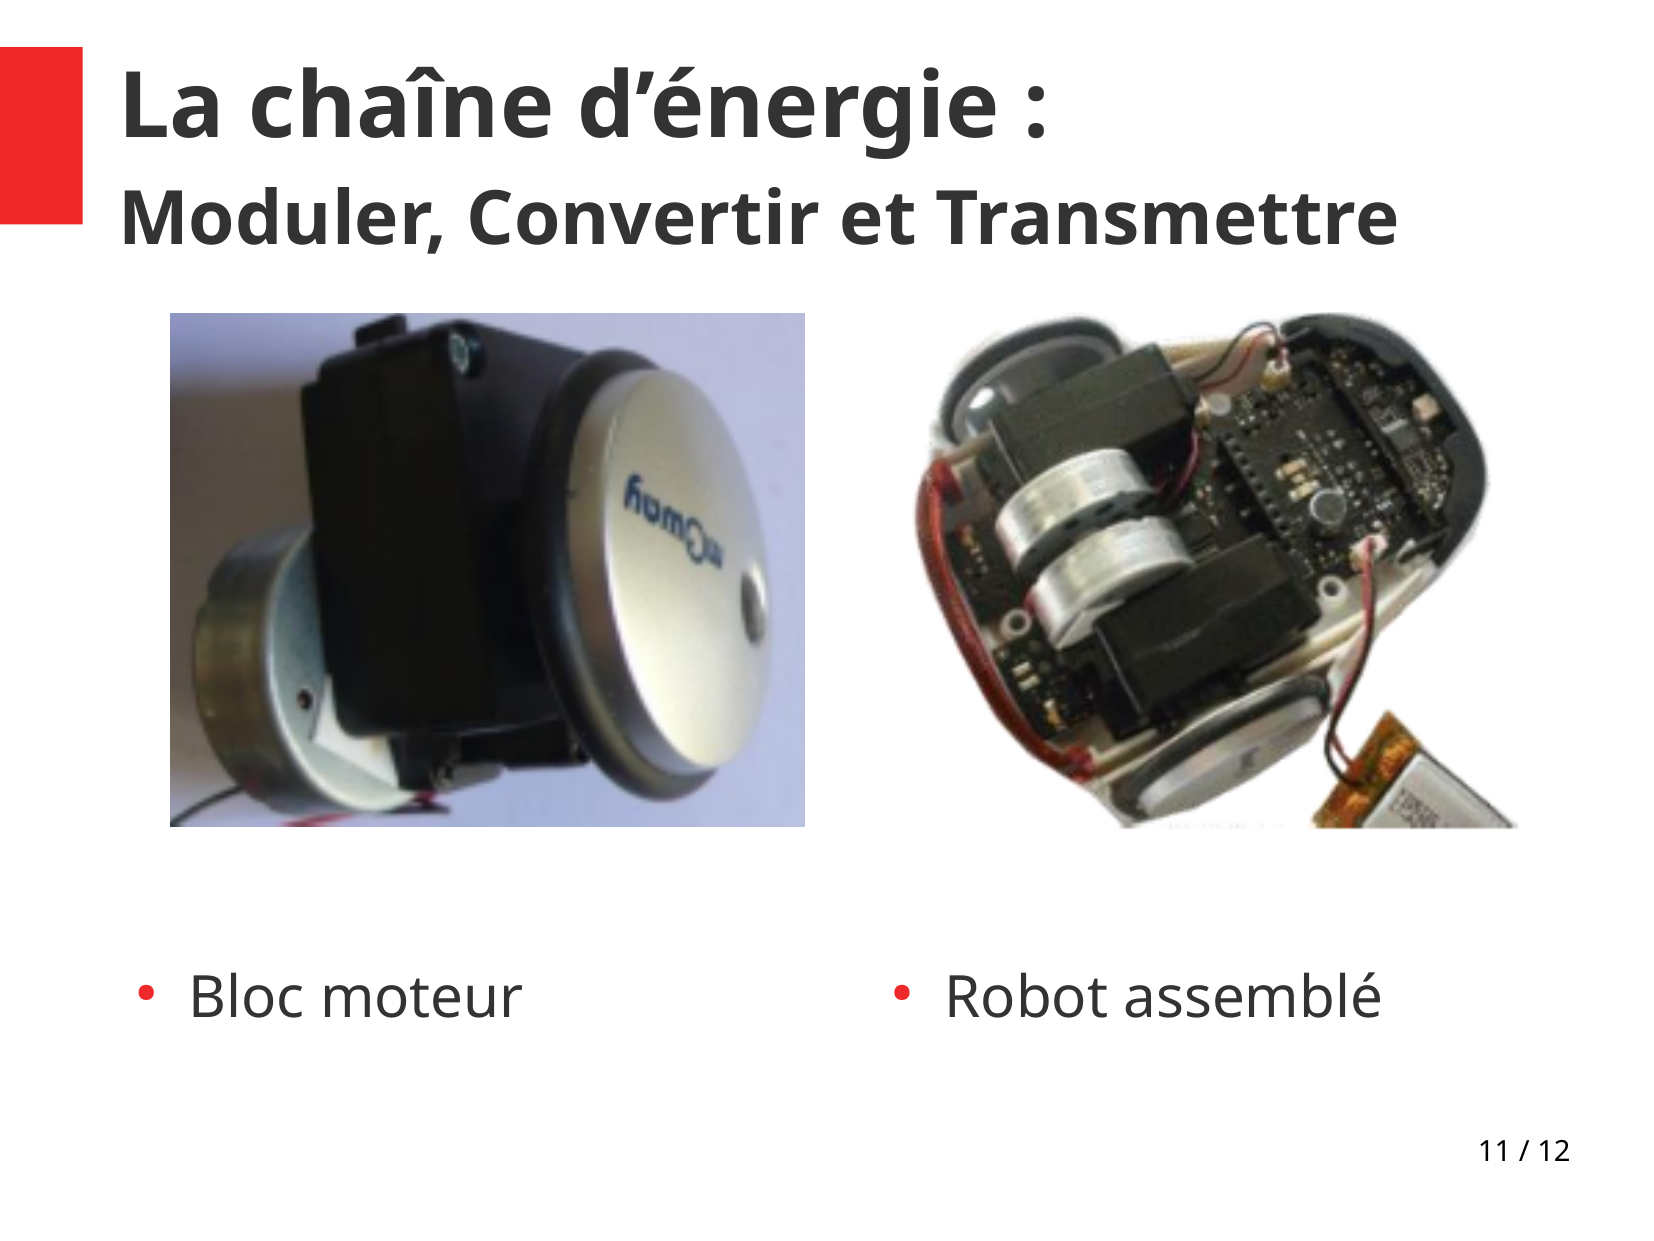

# La chaîne d’énergie : Moduler, Convertir et Transmettre
Bloc moteur
Robot assemblé
11